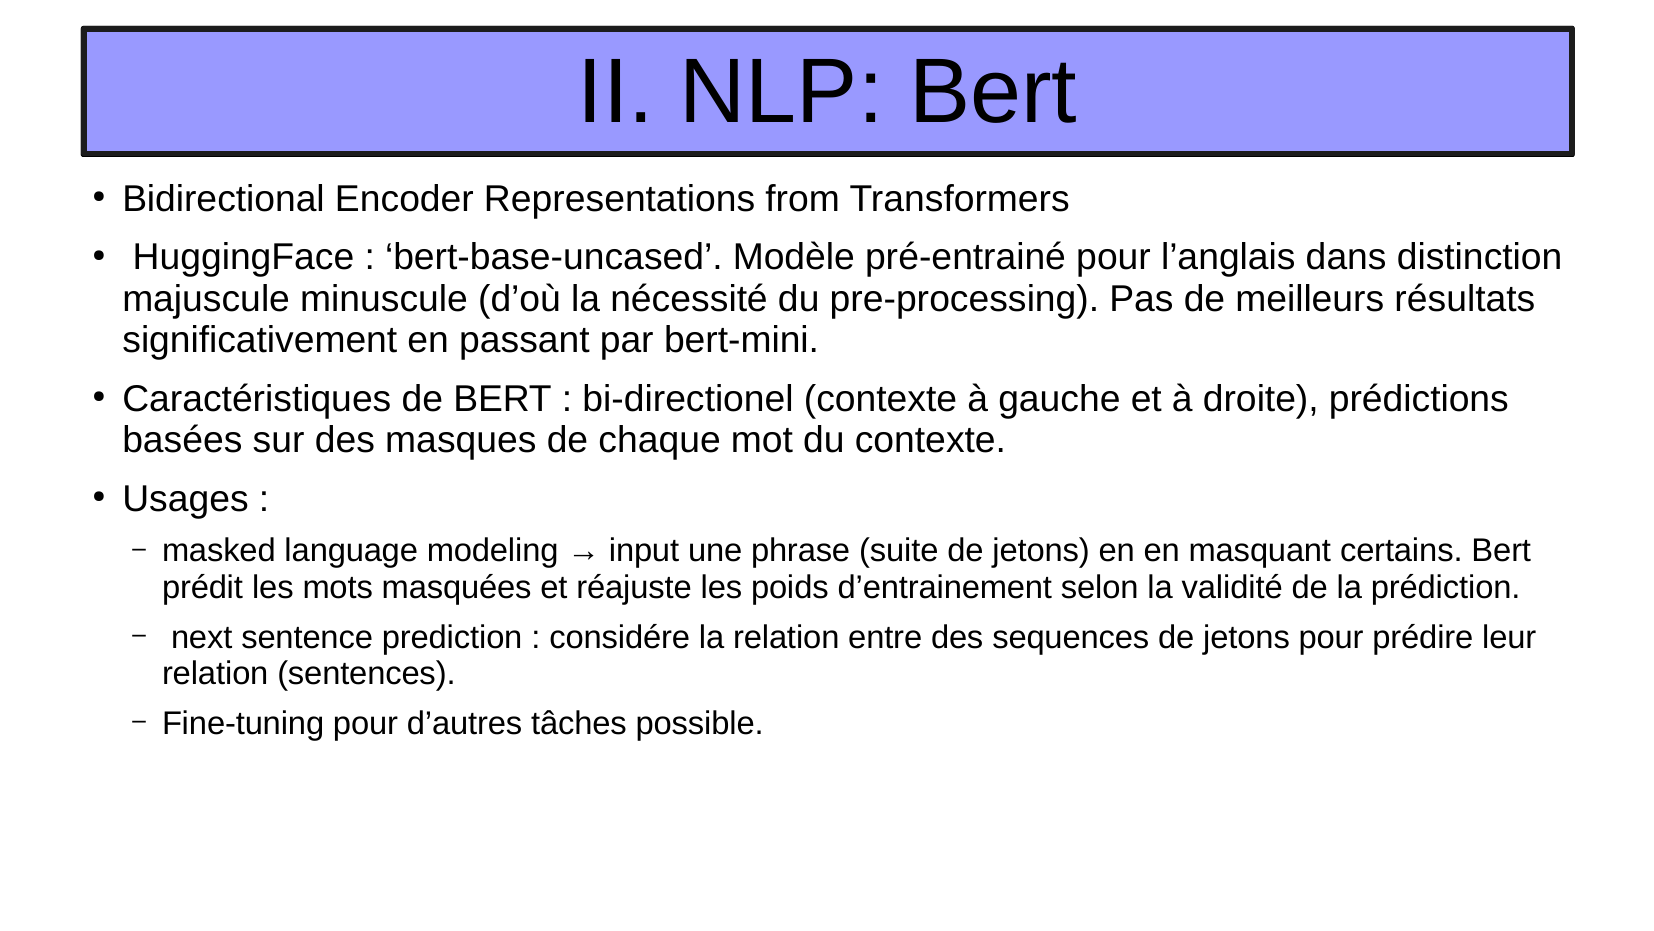

II. NLP: Bert
# Bidirectional Encoder Representations from Transformers
 HuggingFace : ‘bert-base-uncased’. Modèle pré-entrainé pour l’anglais dans distinction majuscule minuscule (d’où la nécessité du pre-processing). Pas de meilleurs résultats significativement en passant par bert-mini.
Caractéristiques de BERT : bi-directionel (contexte à gauche et à droite), prédictions basées sur des masques de chaque mot du contexte.
Usages :
masked language modeling → input une phrase (suite de jetons) en en masquant certains. Bert prédit les mots masquées et réajuste les poids d’entrainement selon la validité de la prédiction.
 next sentence prediction : considére la relation entre des sequences de jetons pour prédire leur relation (sentences).
Fine-tuning pour d’autres tâches possible.